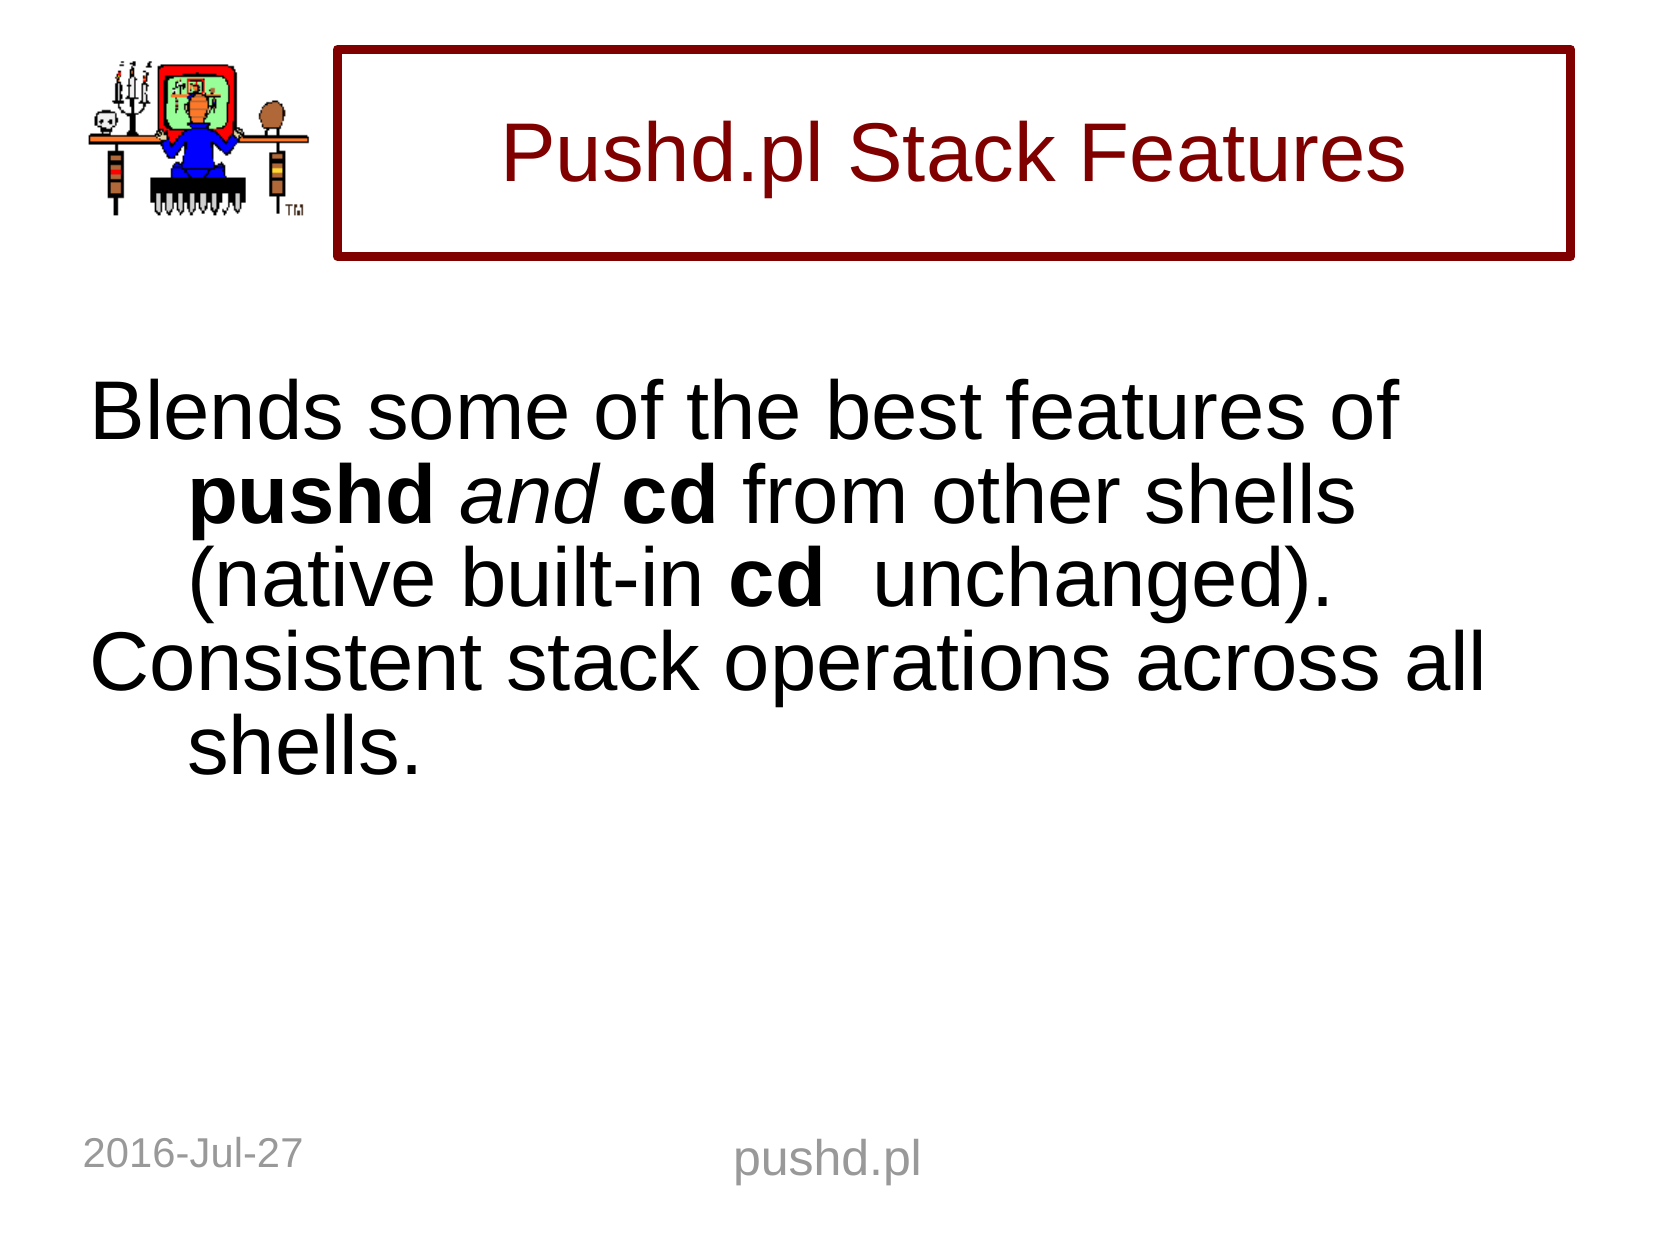

# Pushd.pl Stack Features
Blends some of the best features of pushd and cd from other shells (native built-in cd  unchanged).
Consistent stack operations across all shells.